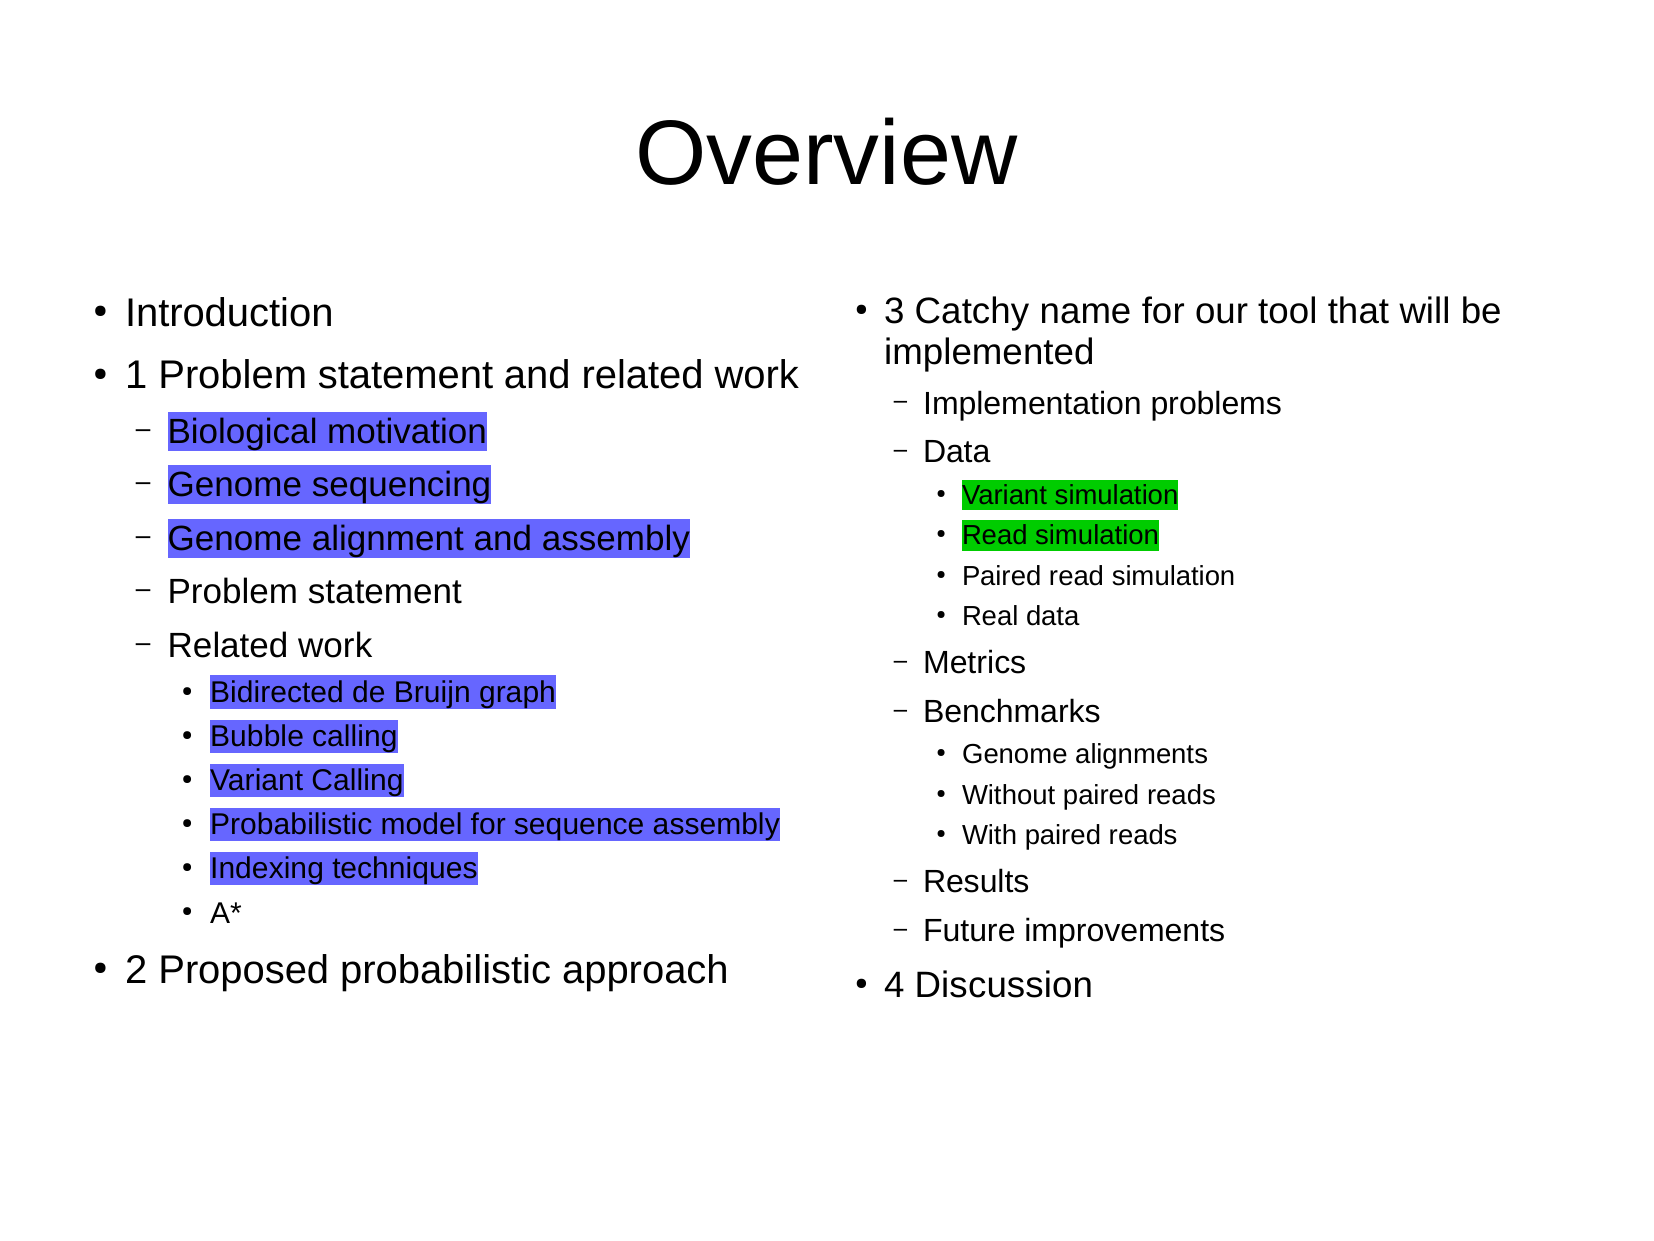

# Overview
Introduction
1 Problem statement and related work
Biological motivation
Genome sequencing
Genome alignment and assembly
Problem statement
Related work
Bidirected de Bruijn graph
Bubble calling
Variant Calling
Probabilistic model for sequence assembly
Indexing techniques
A*
2 Proposed probabilistic approach
3 Catchy name for our tool that will be implemented
Implementation problems
Data
Variant simulation
Read simulation
Paired read simulation
Real data
Metrics
Benchmarks
Genome alignments
Without paired reads
With paired reads
Results
Future improvements
4 Discussion